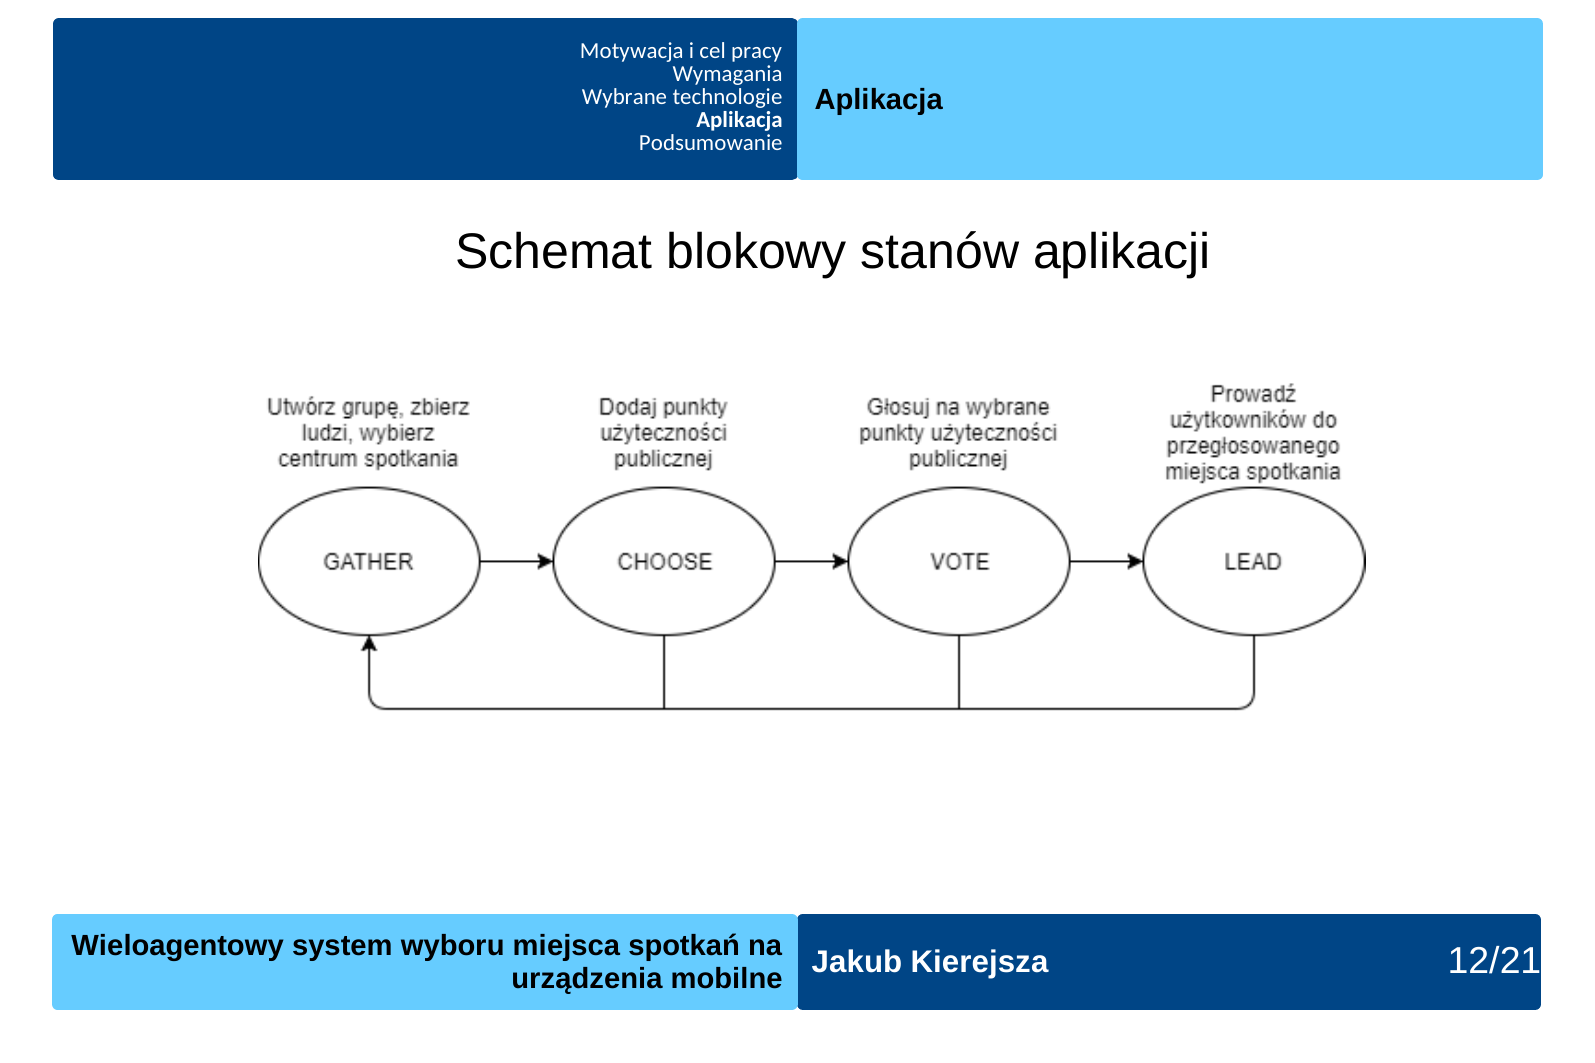

Motywacja i cel pracy
Wymagania
Wybrane technologie
Aplikacja
Podsumowanie
Aplikacja
# Schemat blokowy stanów aplikacji
Wieloagentowy system wyboru miejsca spotkań na urządzenia mobilne
Jakub Kierejsza